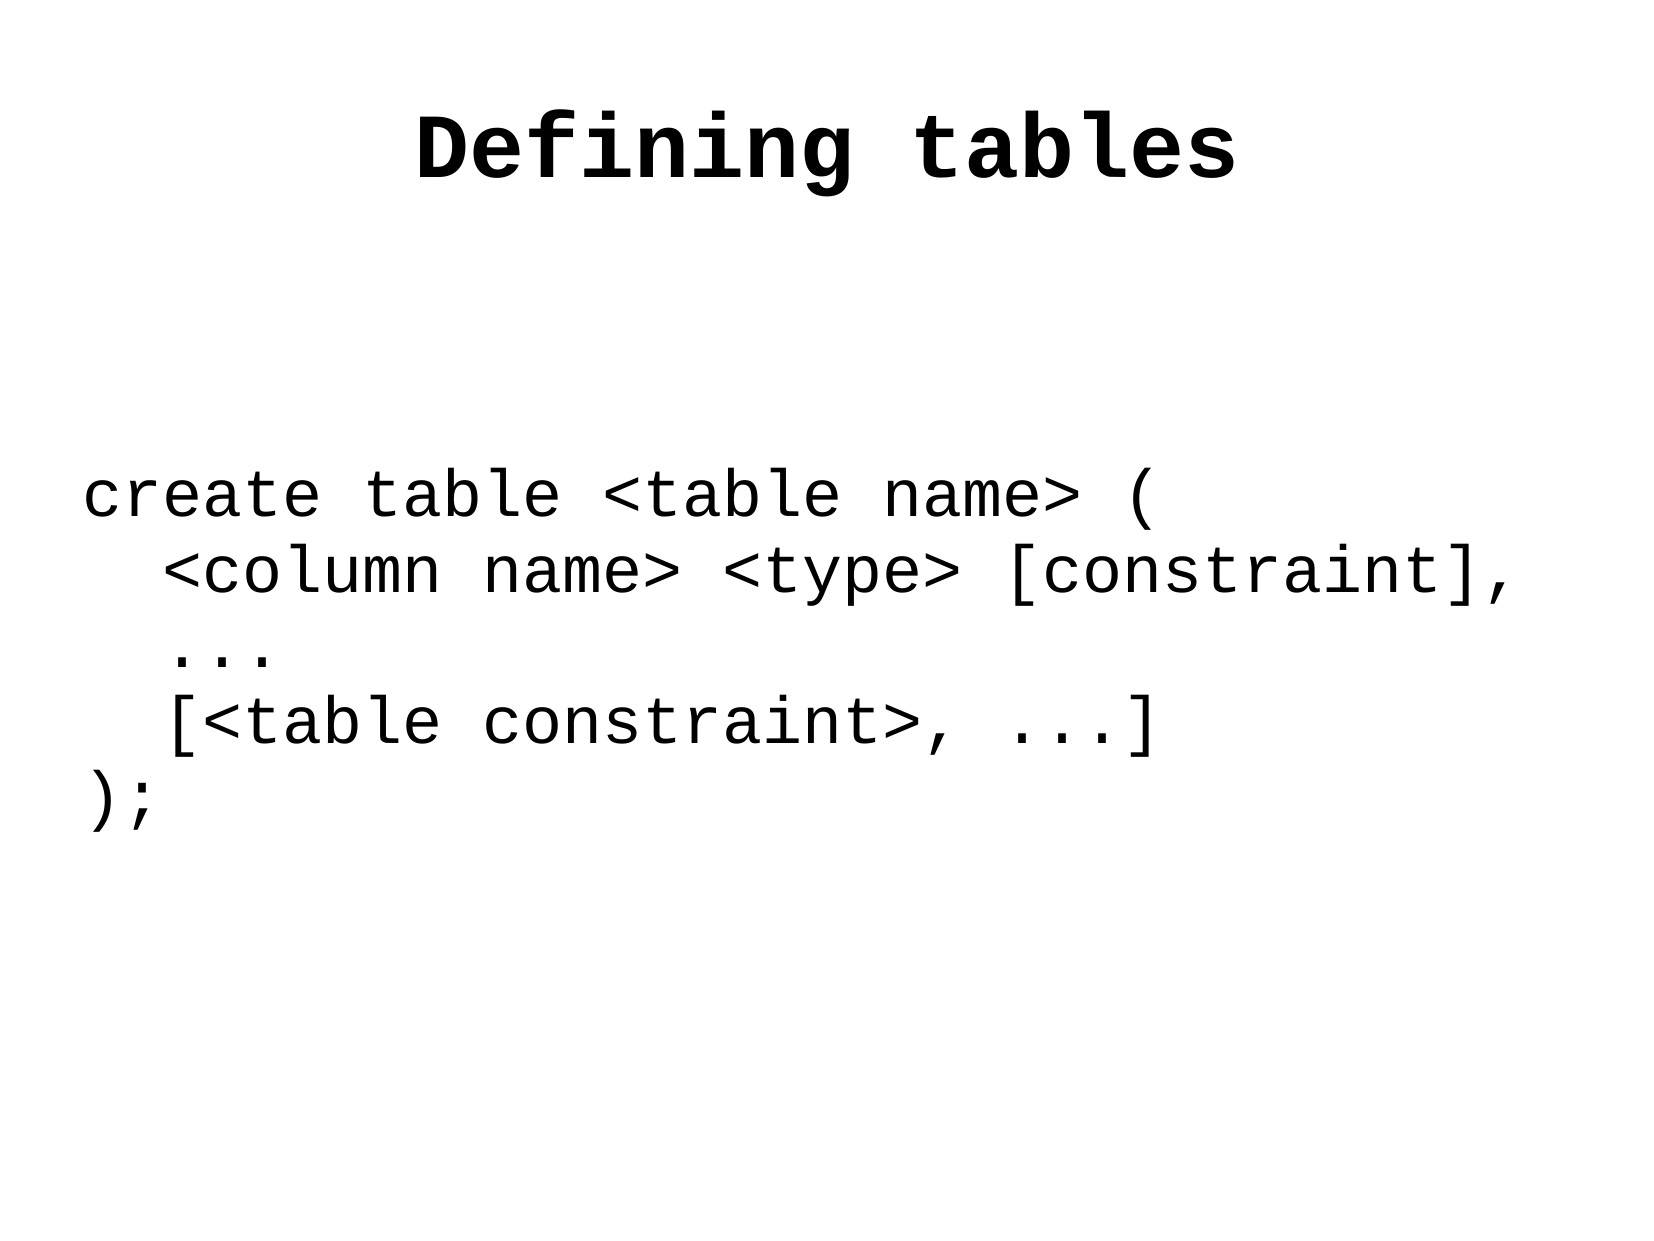

# Defining tables
create table <table name> (
 <column name> <type> [constraint],
 ...
 [<table constraint>, ...]
);